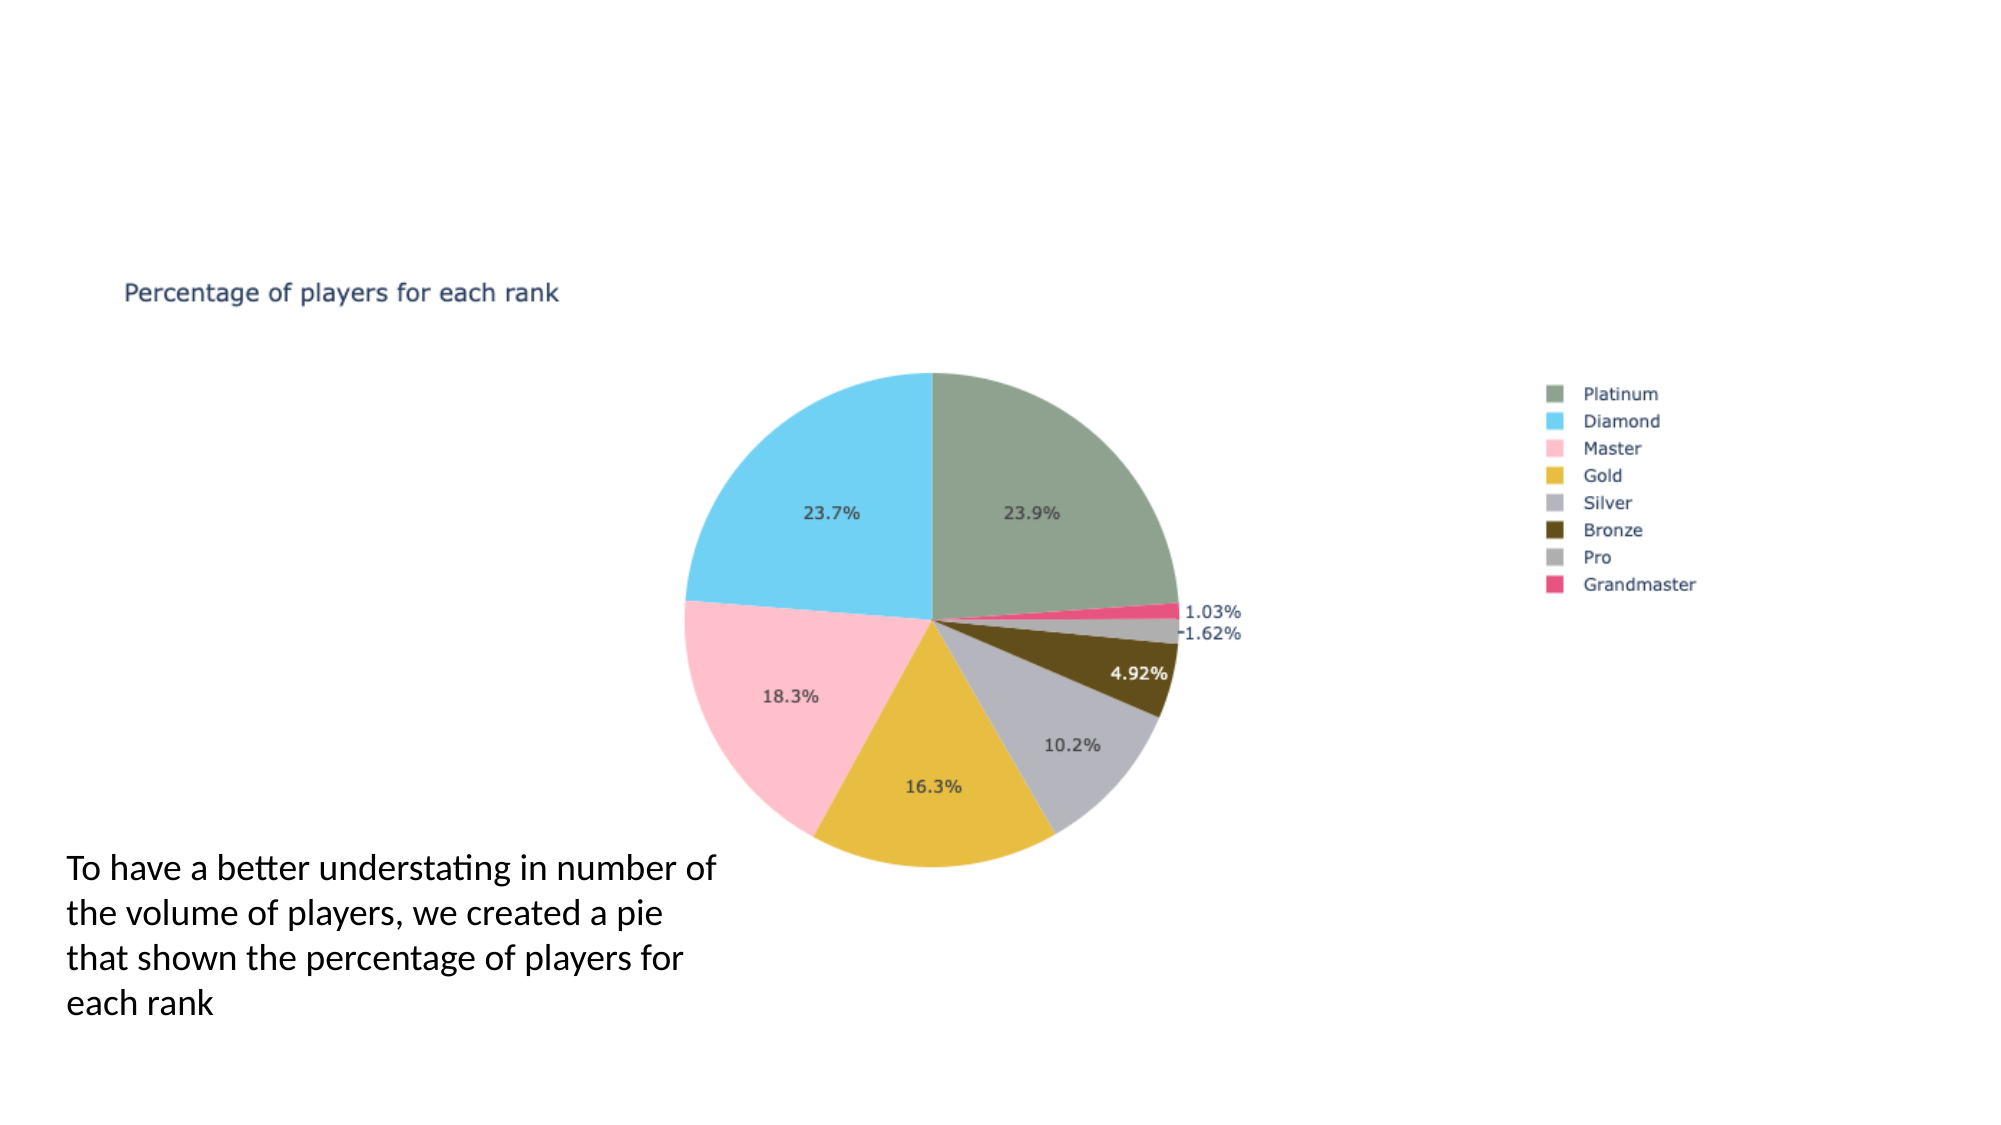

To have a better understating in number of the volume of players, we created a pie that shown the percentage of players for each rank